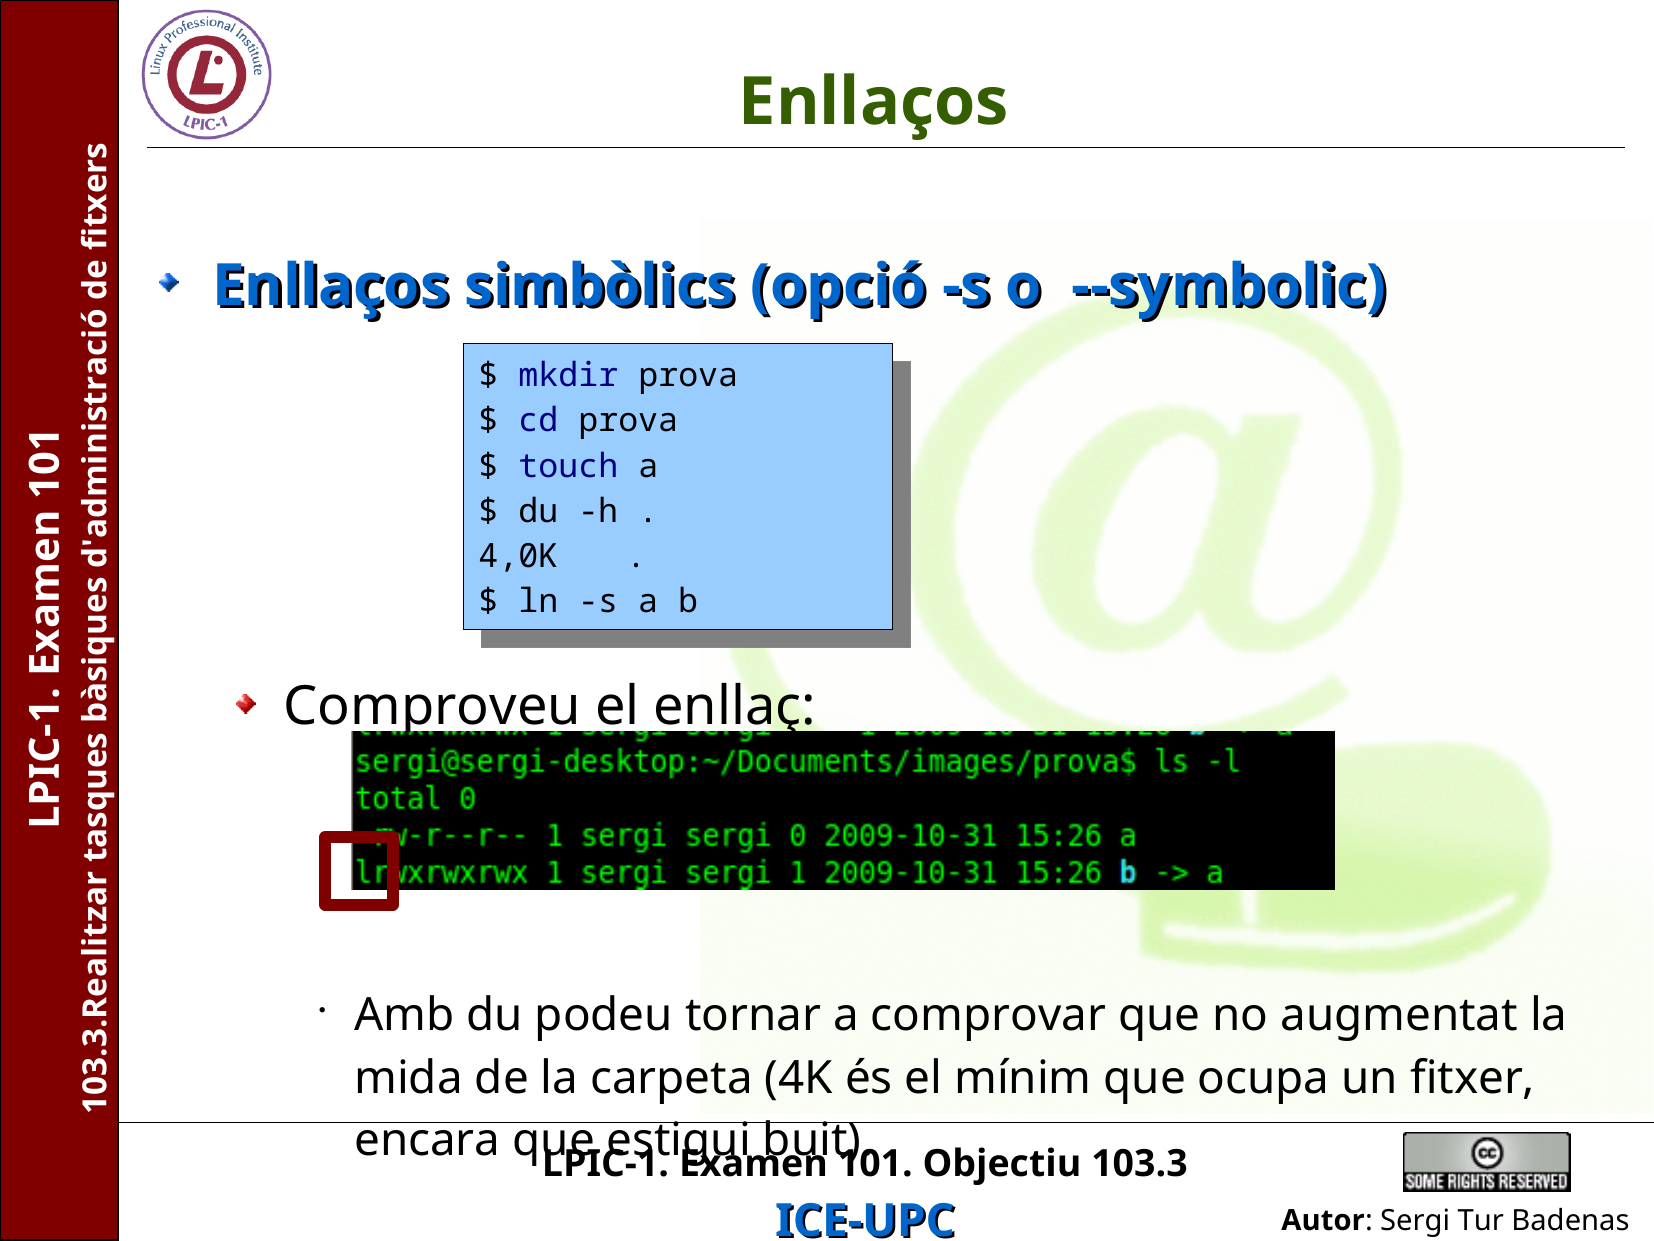

# Enllaços
Enllaços simbòlics (opció -s o --symbolic)
Comproveu el enllaç:
Amb du podeu tornar a comprovar que no augmentat la mida de la carpeta (4K és el mínim que ocupa un fitxer, encara que estigui buit).
$ mkdir prova
$ cd prova
$ touch a
$ du -h .
4,0K	.
$ ln -s a b